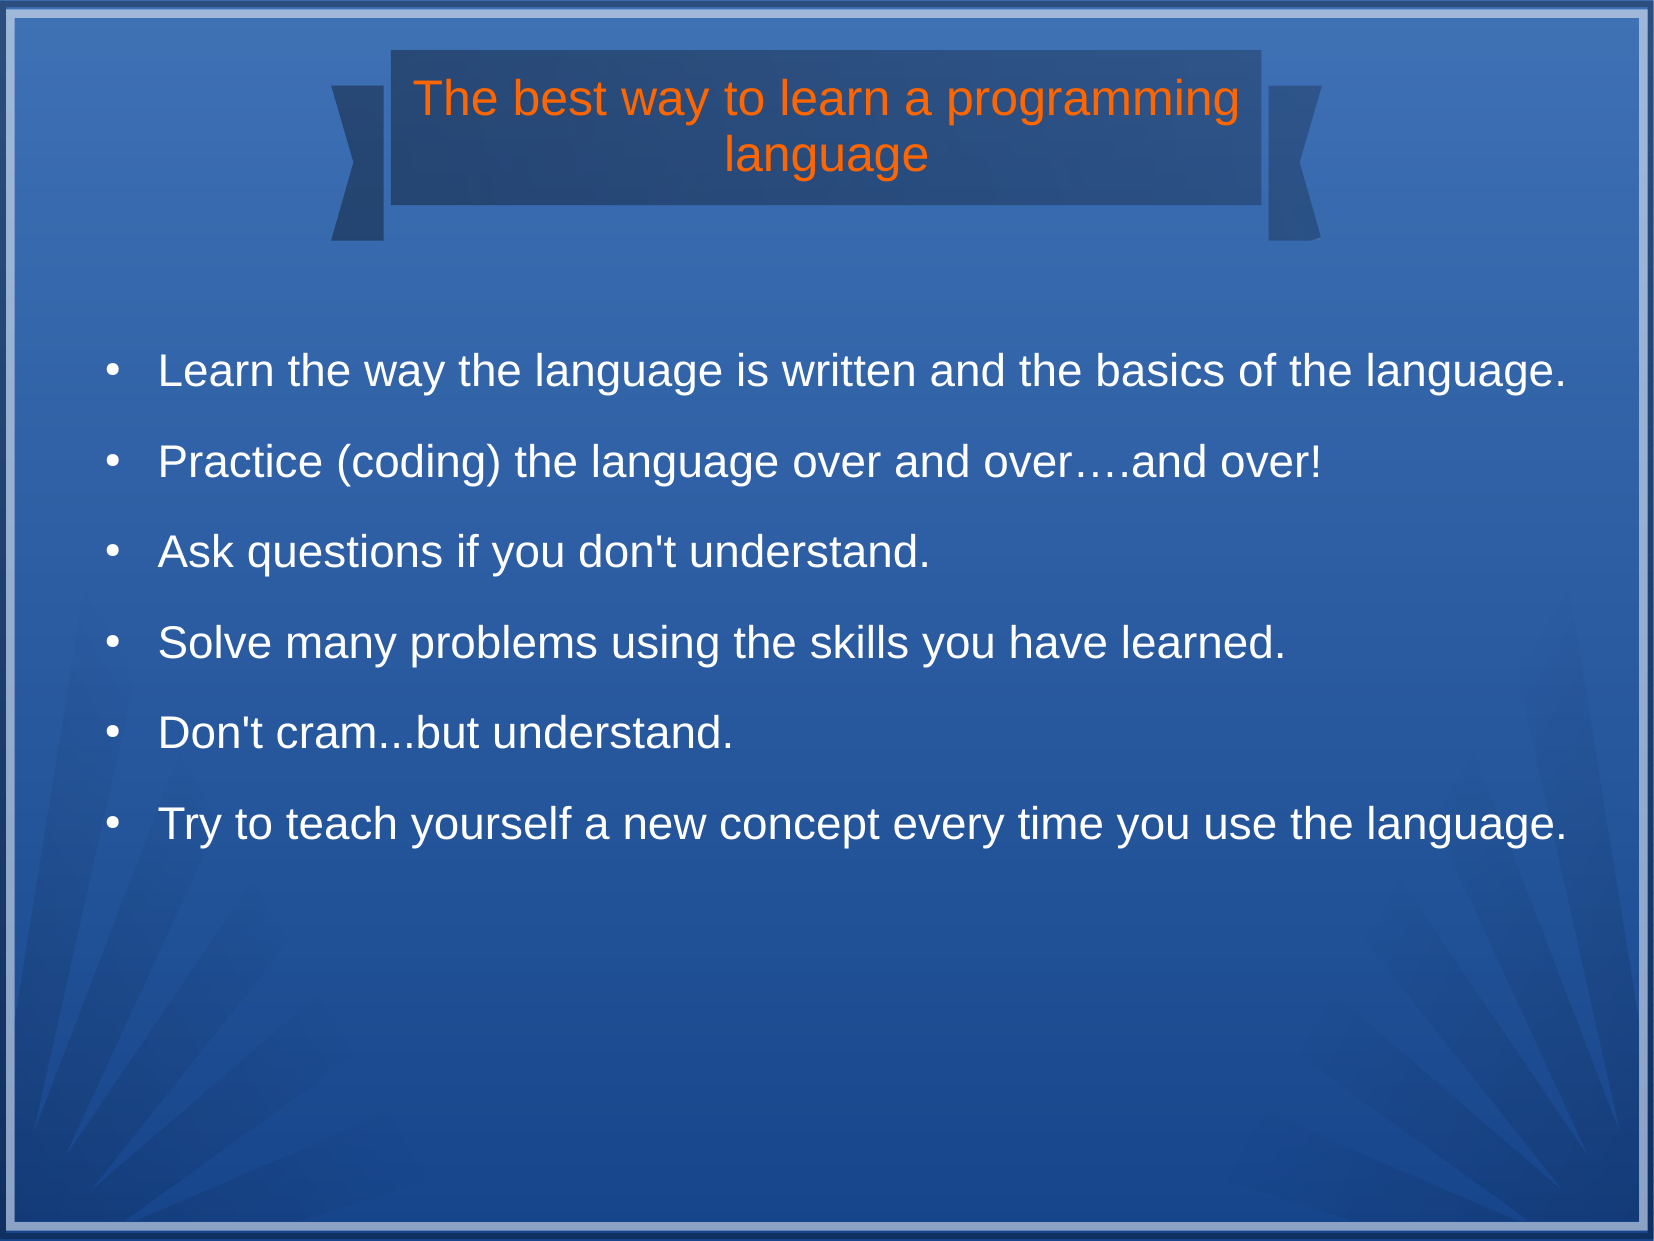

# The best way to learn a programming language
Learn the way the language is written and the basics of the language.
Practice (coding) the language over and over….and over!
Ask questions if you don't understand.
Solve many problems using the skills you have learned.
Don't cram...but understand.
Try to teach yourself a new concept every time you use the language.